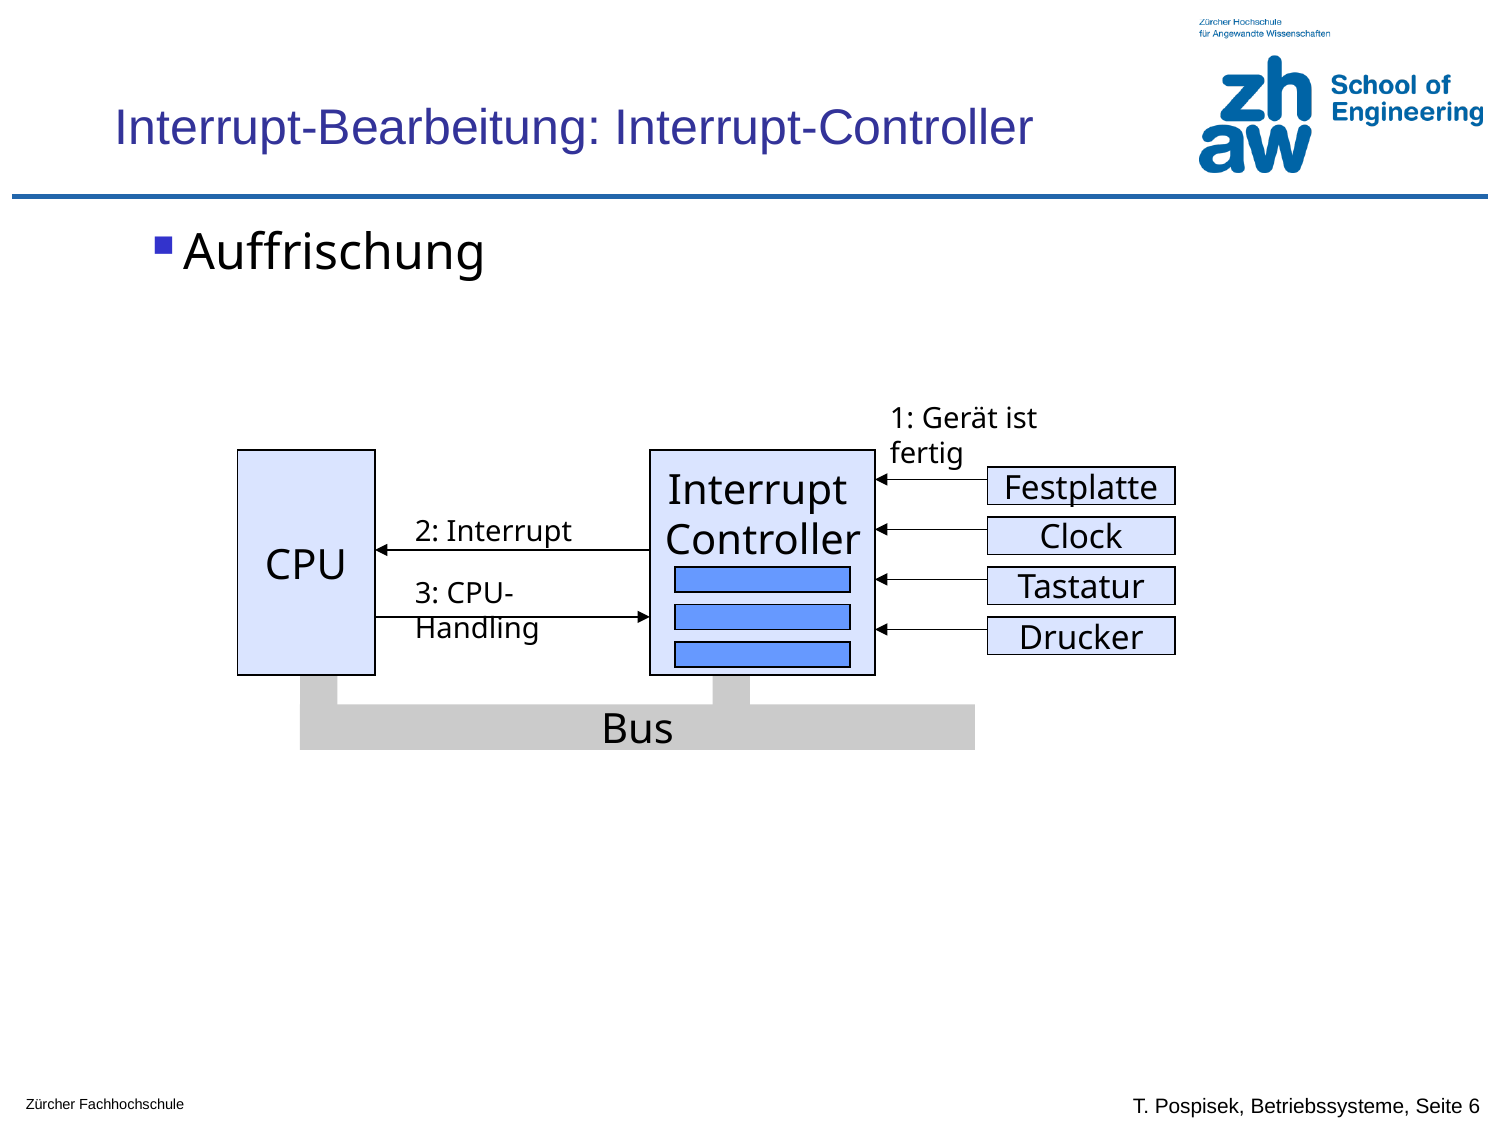

# Interrupt-Bearbeitung: Interrupt-Controller
Auffrischung
1: Gerät ist fertig
CPU
Interrupt
Controller
Festplatte
2: Interrupt
Clock
3: CPU-Handling
Tastatur
Drucker
Bus